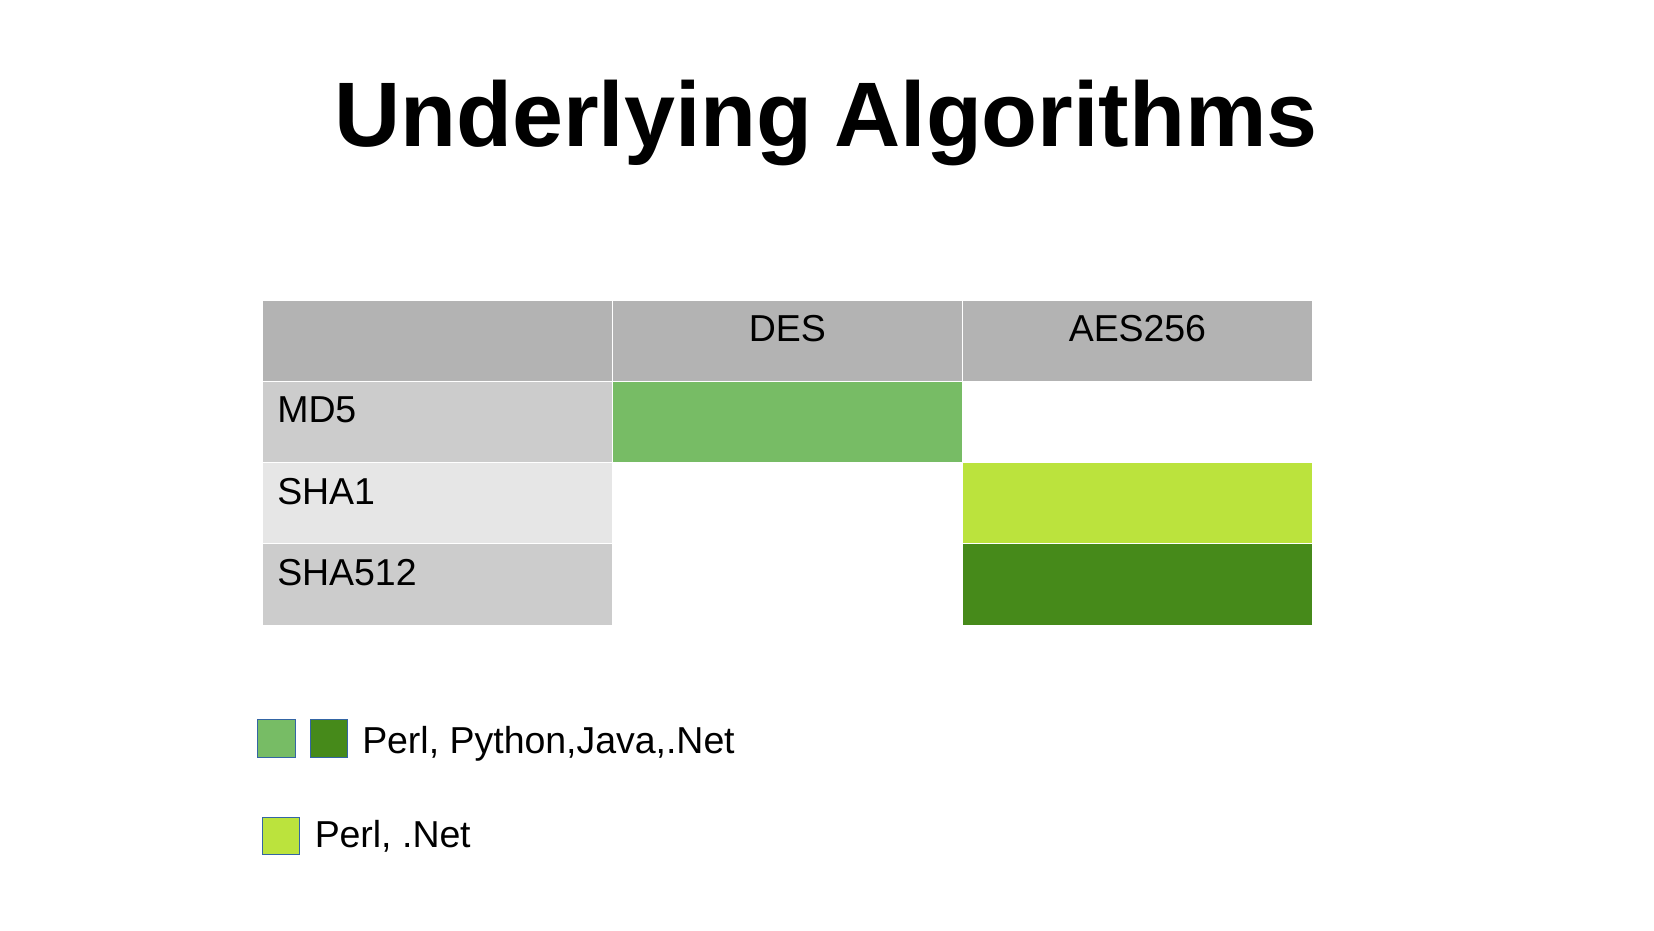

# Underlying Algorithms
| | DES | AES256 |
| --- | --- | --- |
| MD5 | | |
| SHA1 | | |
| SHA512 | | |
Perl, Python,Java,.Net
Perl, .Net